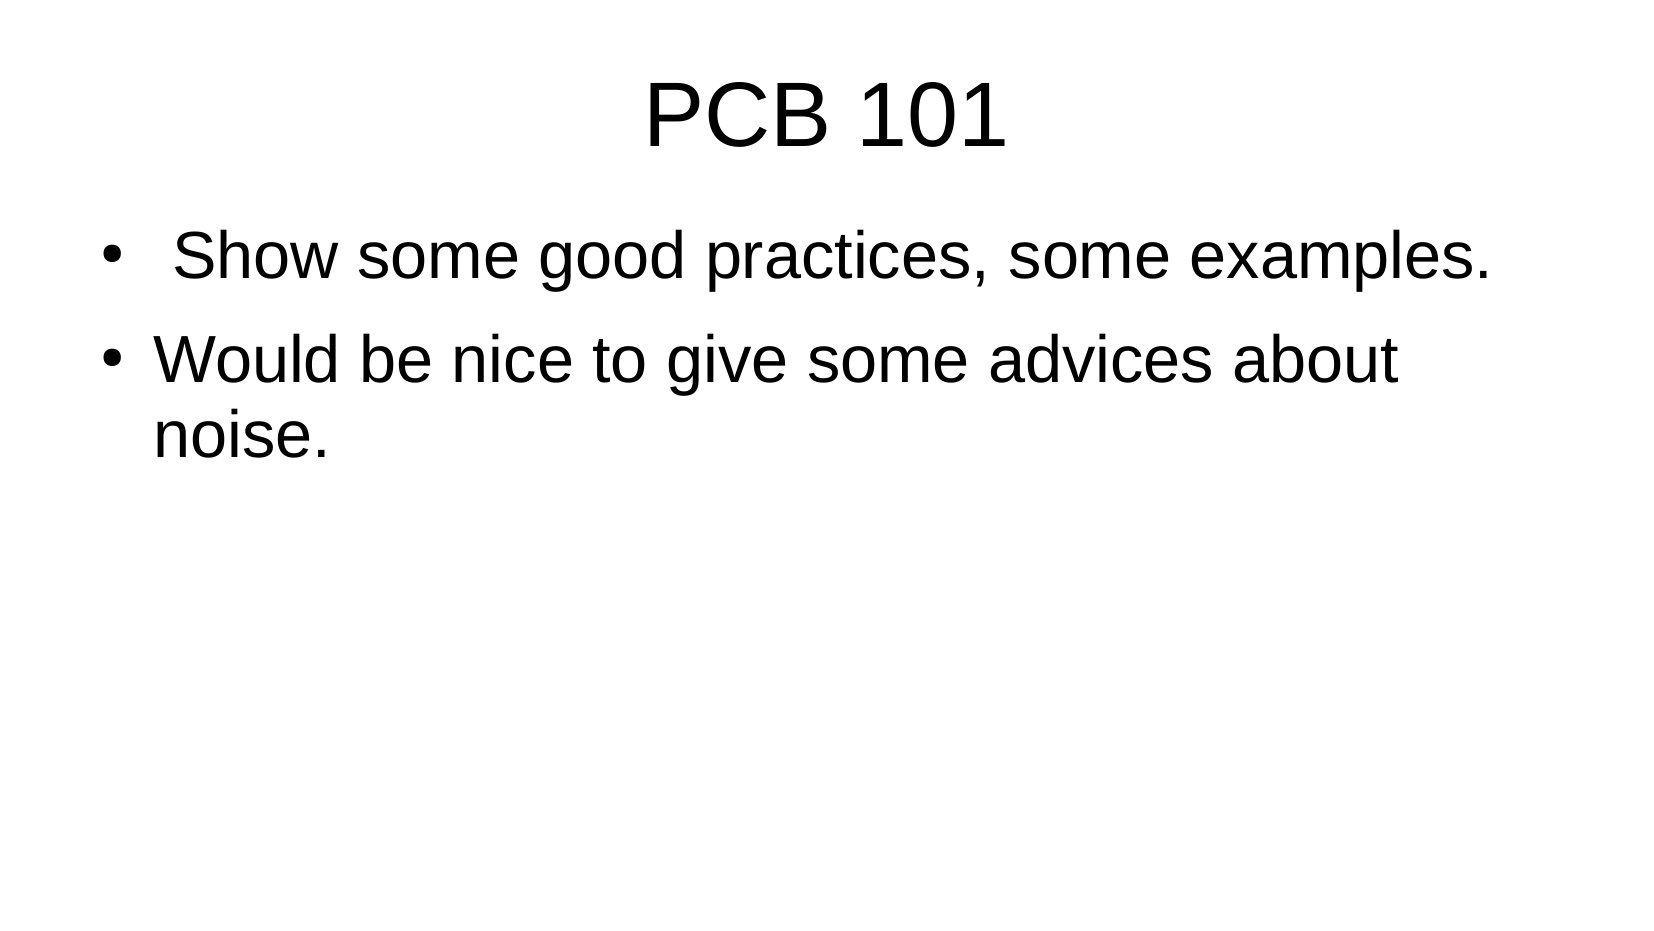

# PCB 101
 Show some good practices, some examples.
Would be nice to give some advices about noise.